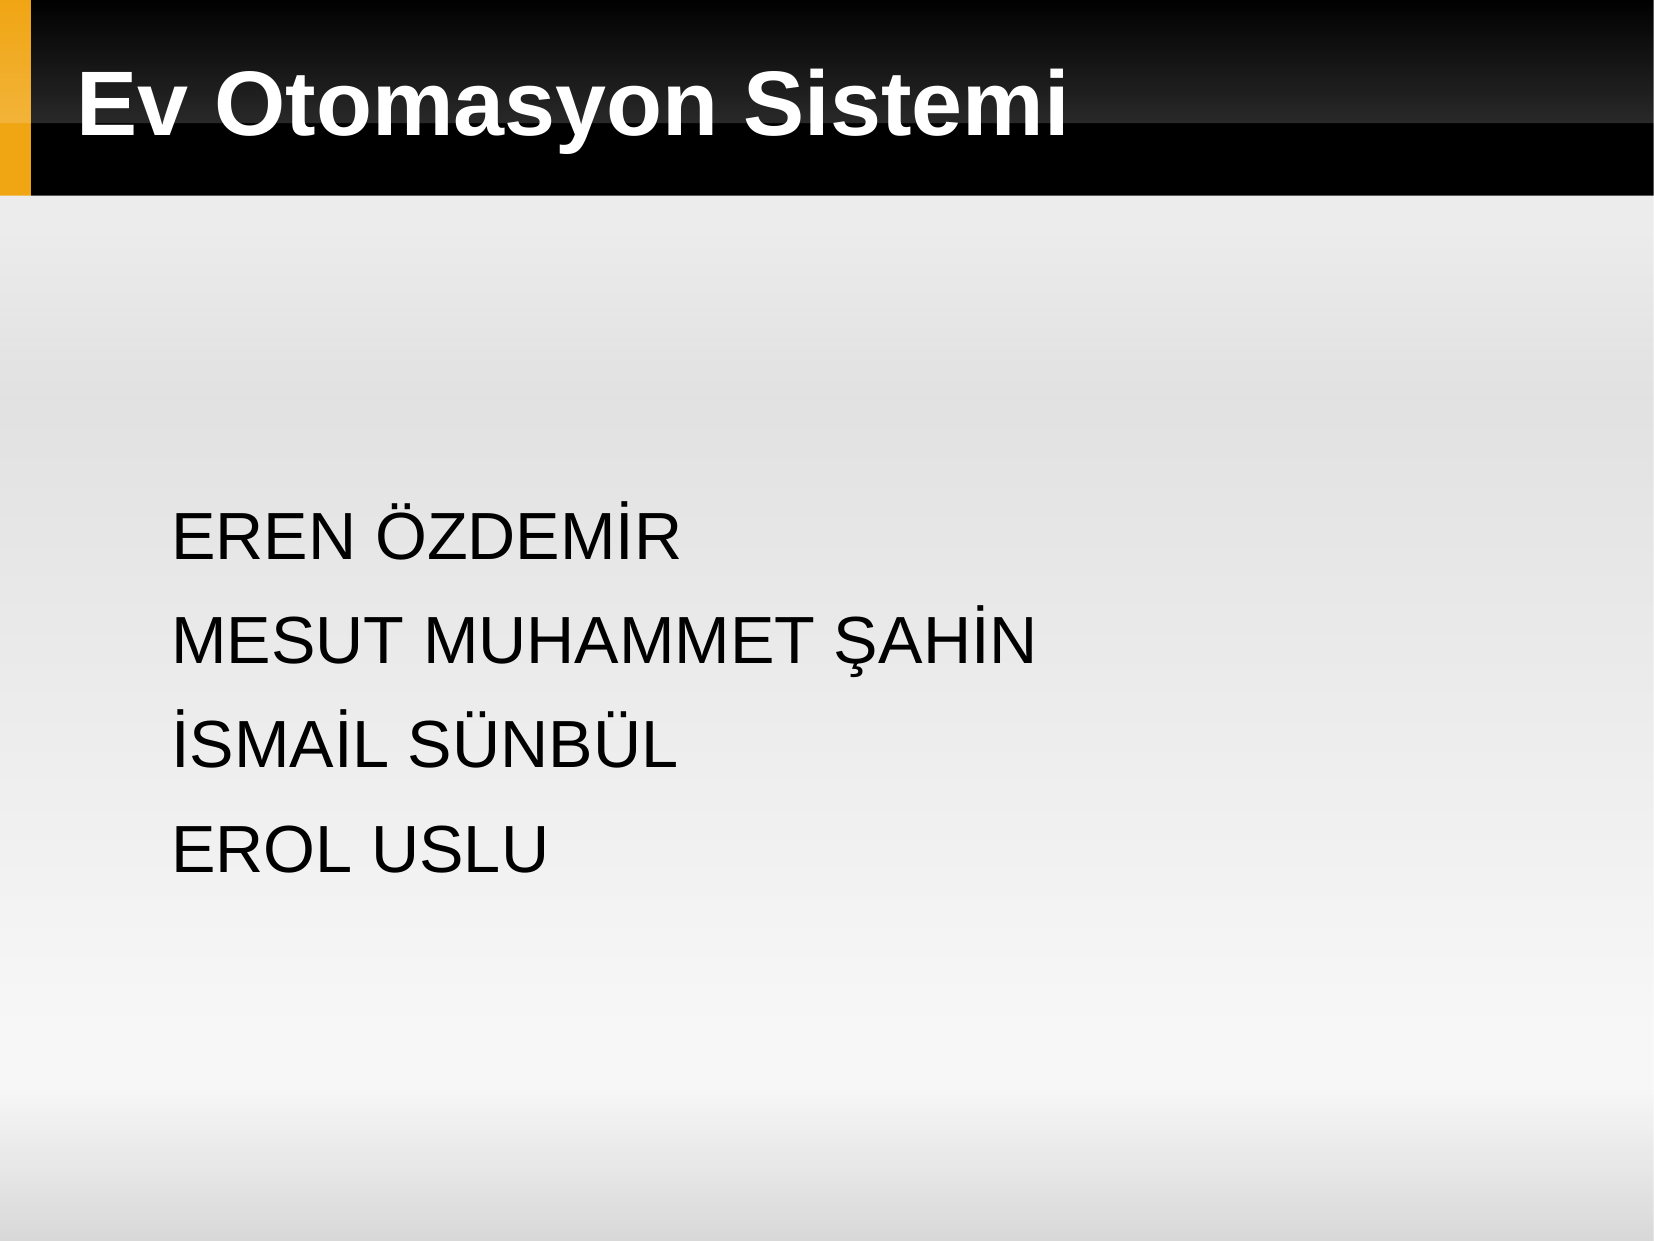

# Ev Otomasyon Sistemi
EREN ÖZDEMİR
MESUT MUHAMMET ŞAHİN
İSMAİL SÜNBÜL
EROL USLU